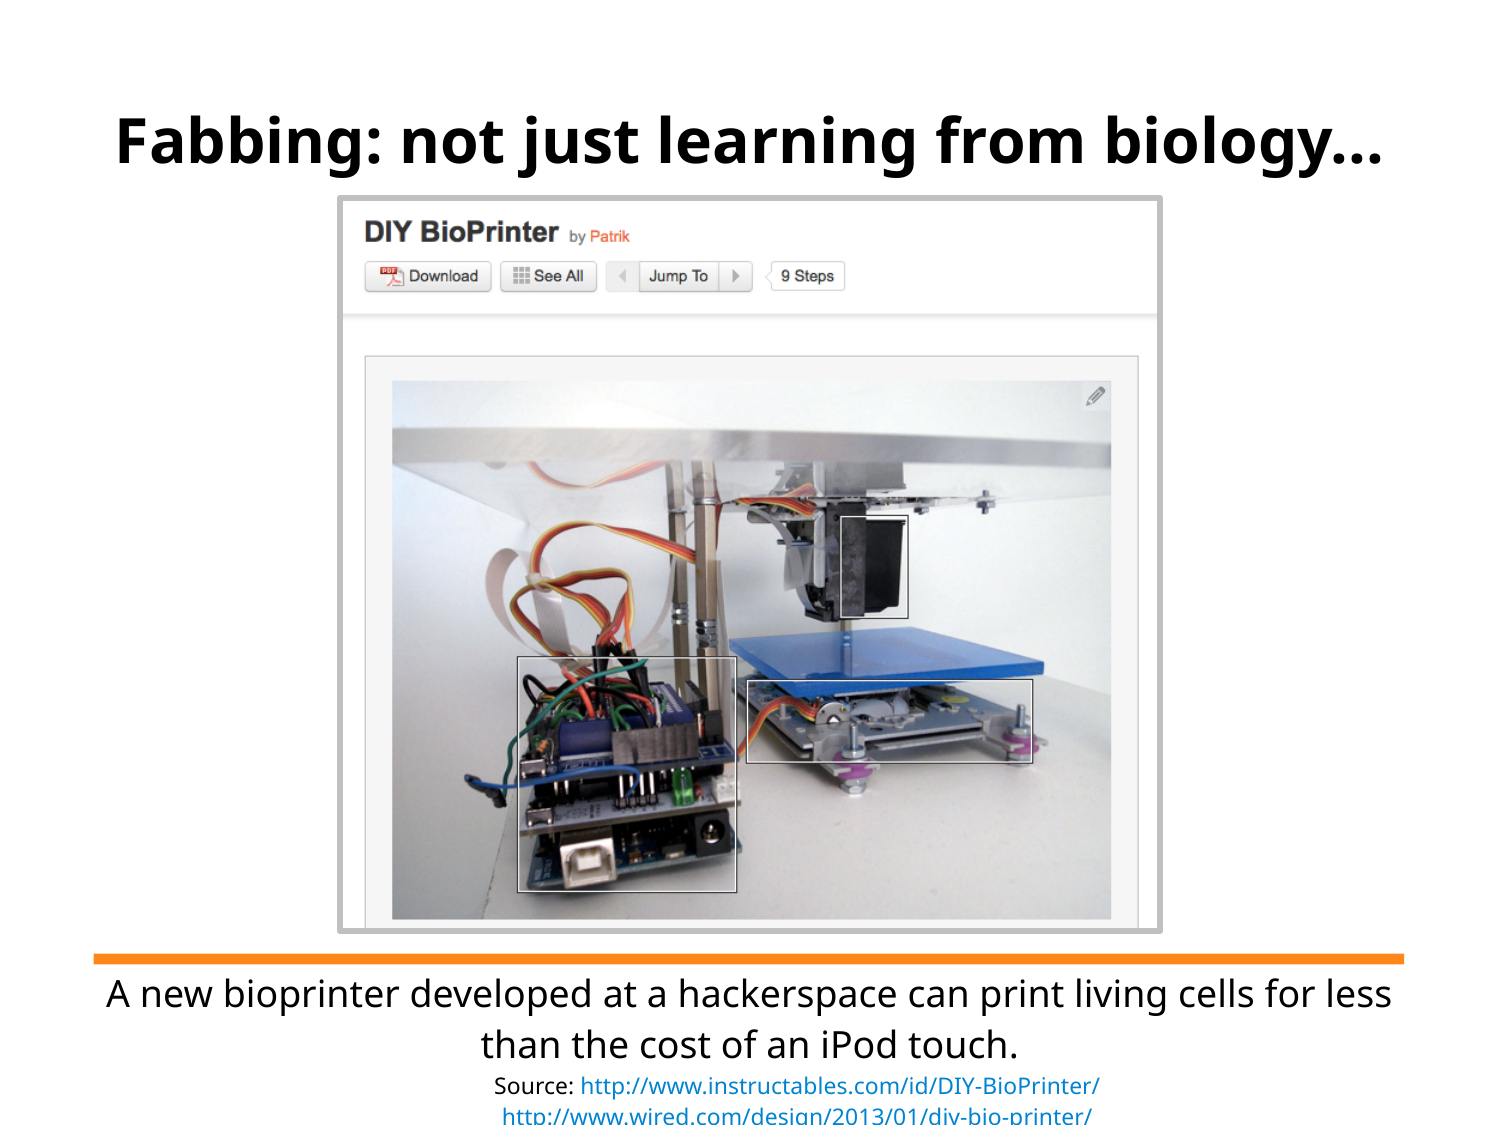

# Fabbing: not just learning from biology...
A new bioprinter developed at a hackerspace can print living cells for less than the cost of an iPod touch.
Source: http://www.instructables.com/id/DIY-BioPrinter/
http://www.wired.com/design/2013/01/diy-bio-printer/